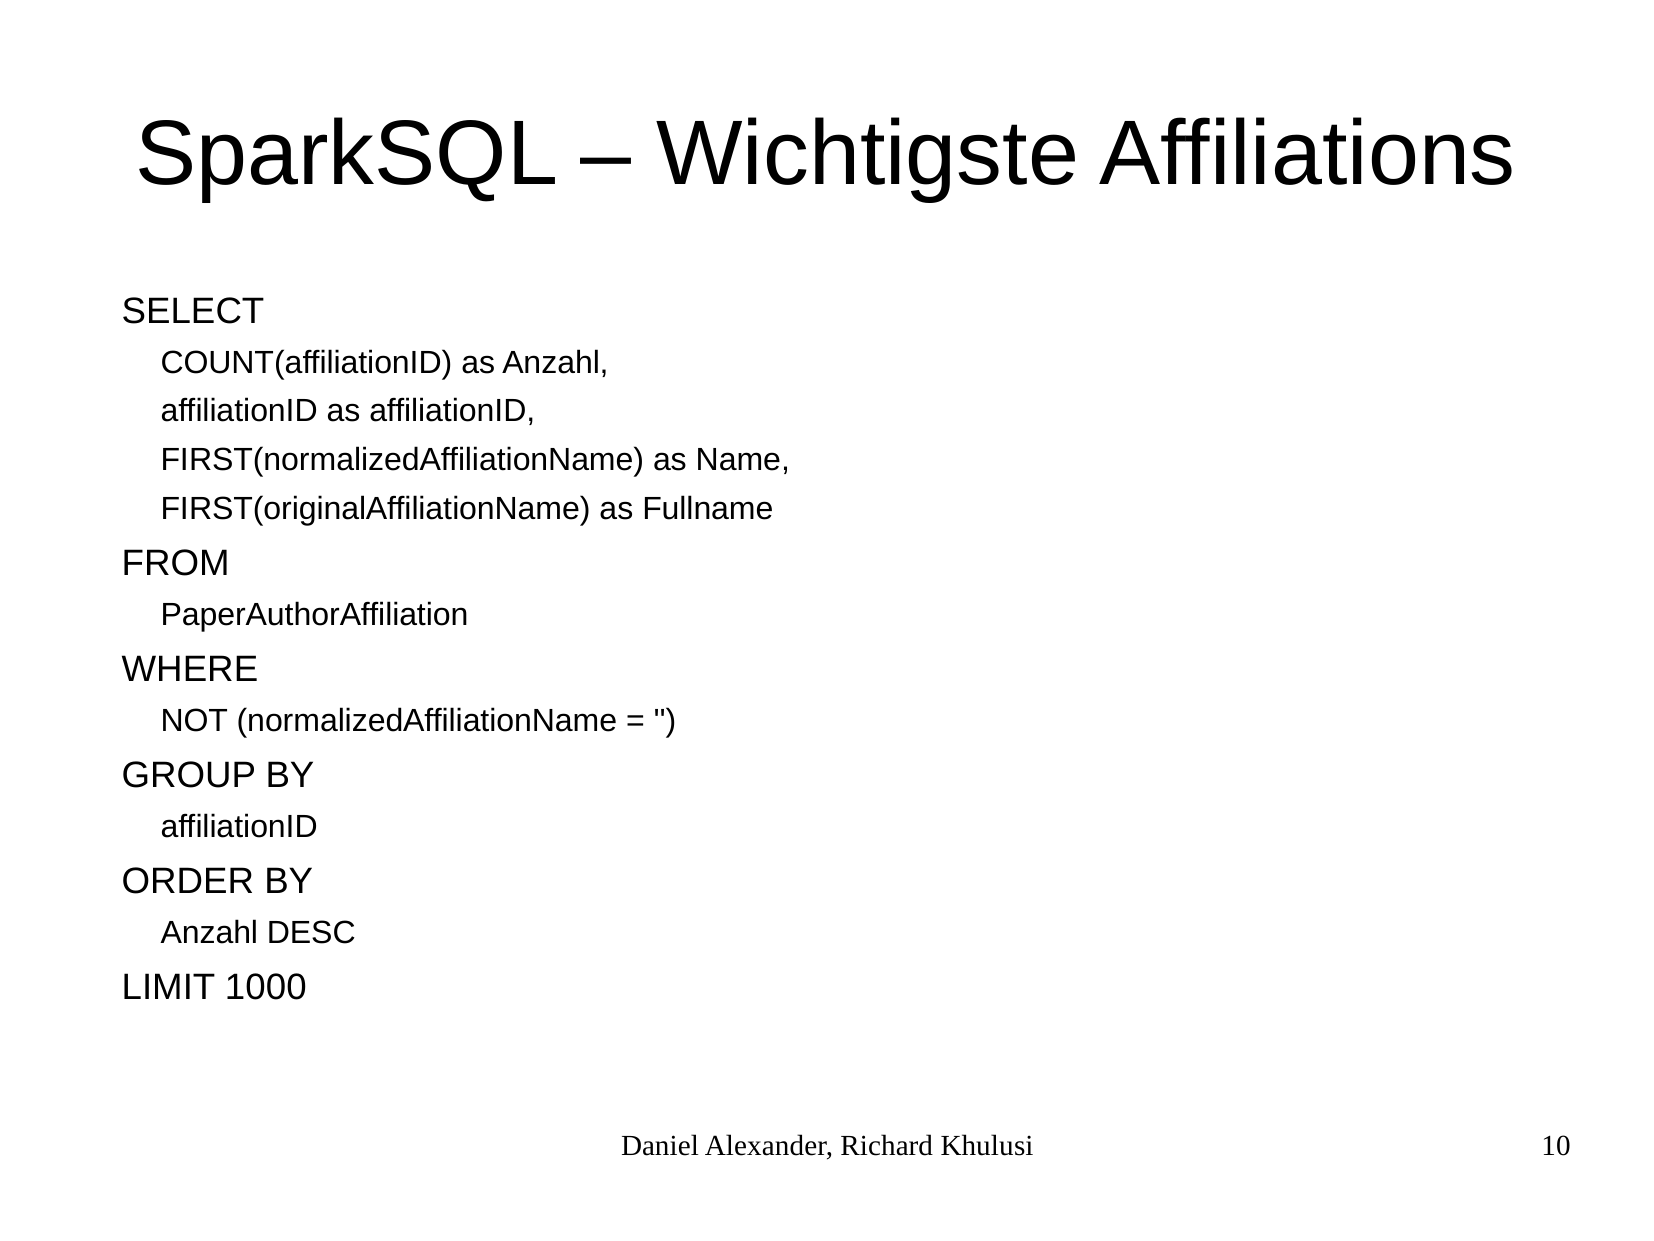

# SparkSQL – Wichtigste Affiliations
SELECT
COUNT(affiliationID) as Anzahl,
affiliationID as affiliationID,
FIRST(normalizedAffiliationName) as Name,
FIRST(originalAffiliationName) as Fullname
FROM
PaperAuthorAffiliation
WHERE
NOT (normalizedAffiliationName = '')
GROUP BY
affiliationID
ORDER BY
Anzahl DESC
LIMIT 1000
Daniel Alexander, Richard Khulusi
10